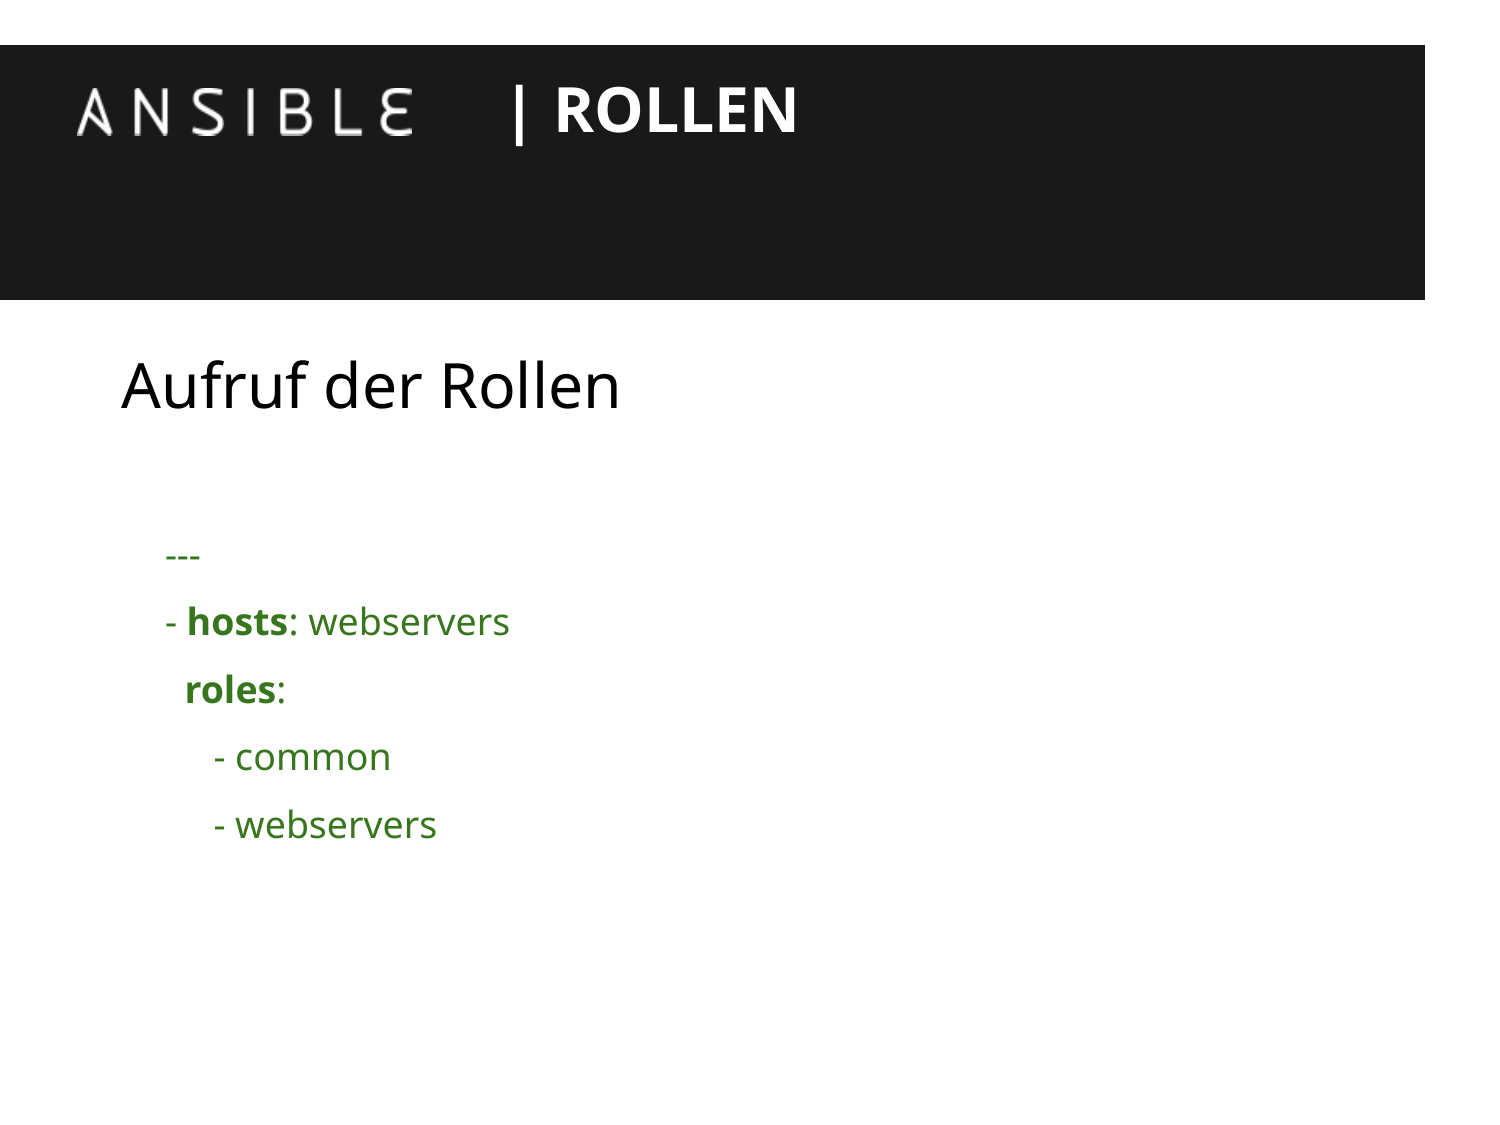

| ROLLEN
# Aufruf der Rollen
---
- hosts: webservers
 roles:
 - common
 - webservers